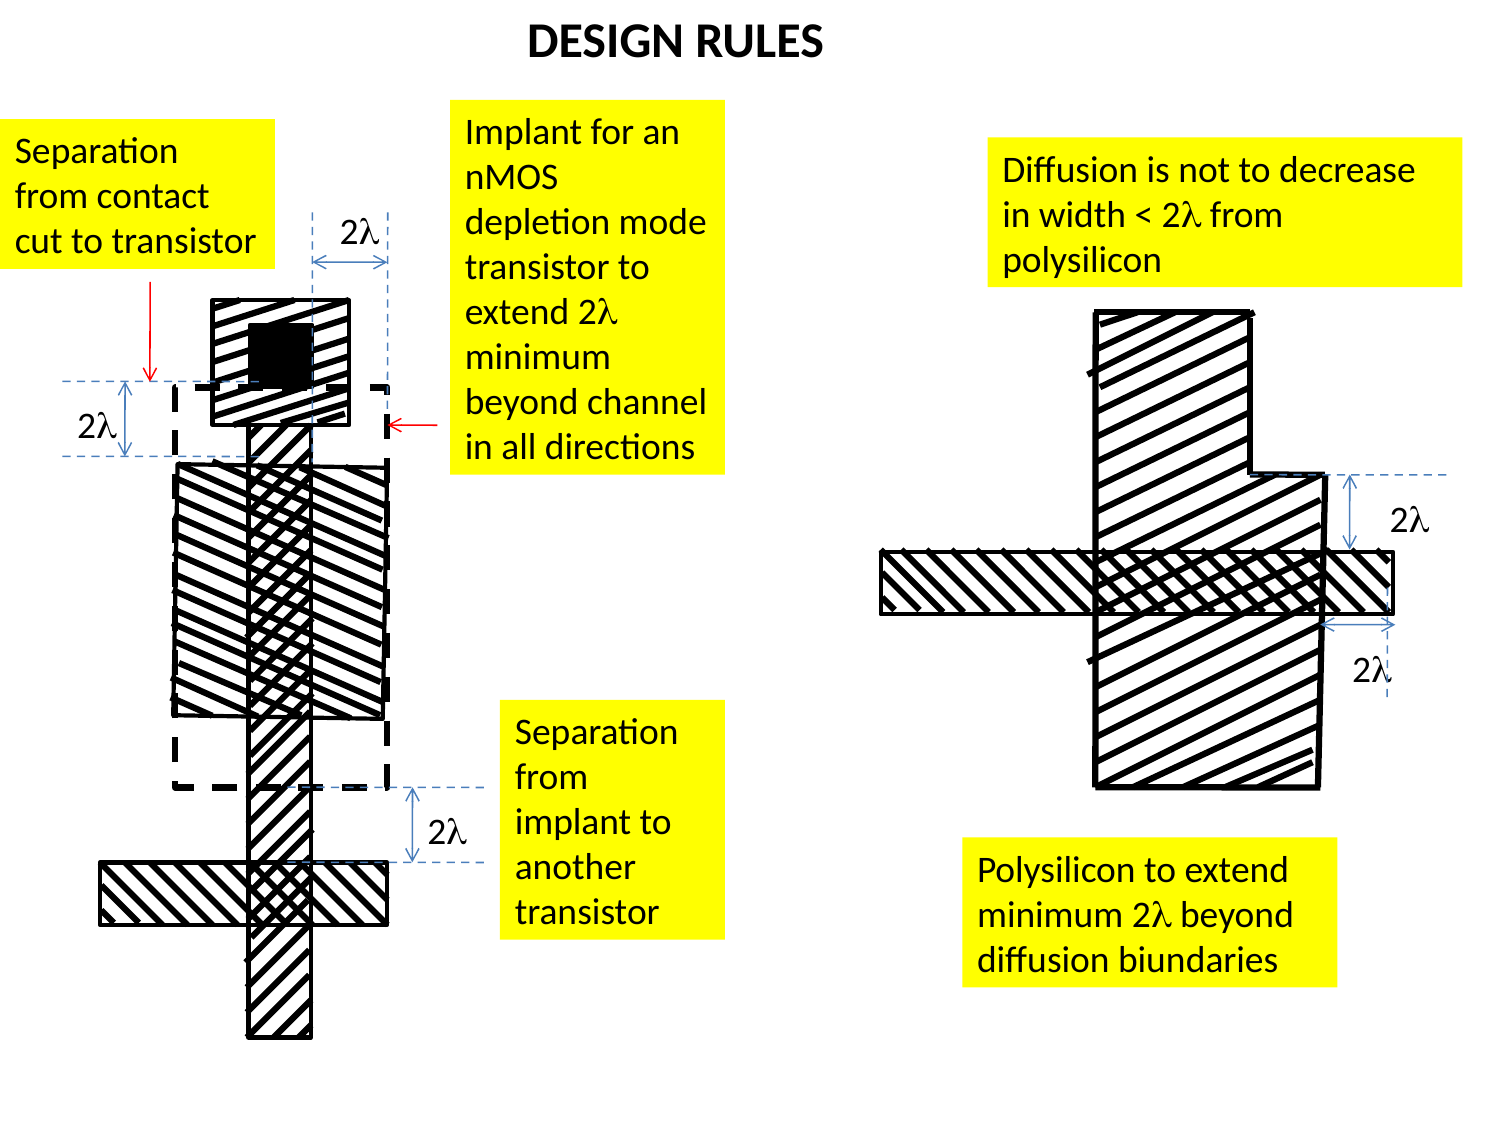

DESIGN RULES
Implant for an nMOS depletion mode transistor to extend 2 minimum beyond channel in all directions
2
Separation from contact cut to transistor
2
Diffusion is not to decrease in width < 2 from polysilicon
2
2
Polysilicon to extend minimum 2 beyond diffusion biundaries
Separation from implant to another transistor
2